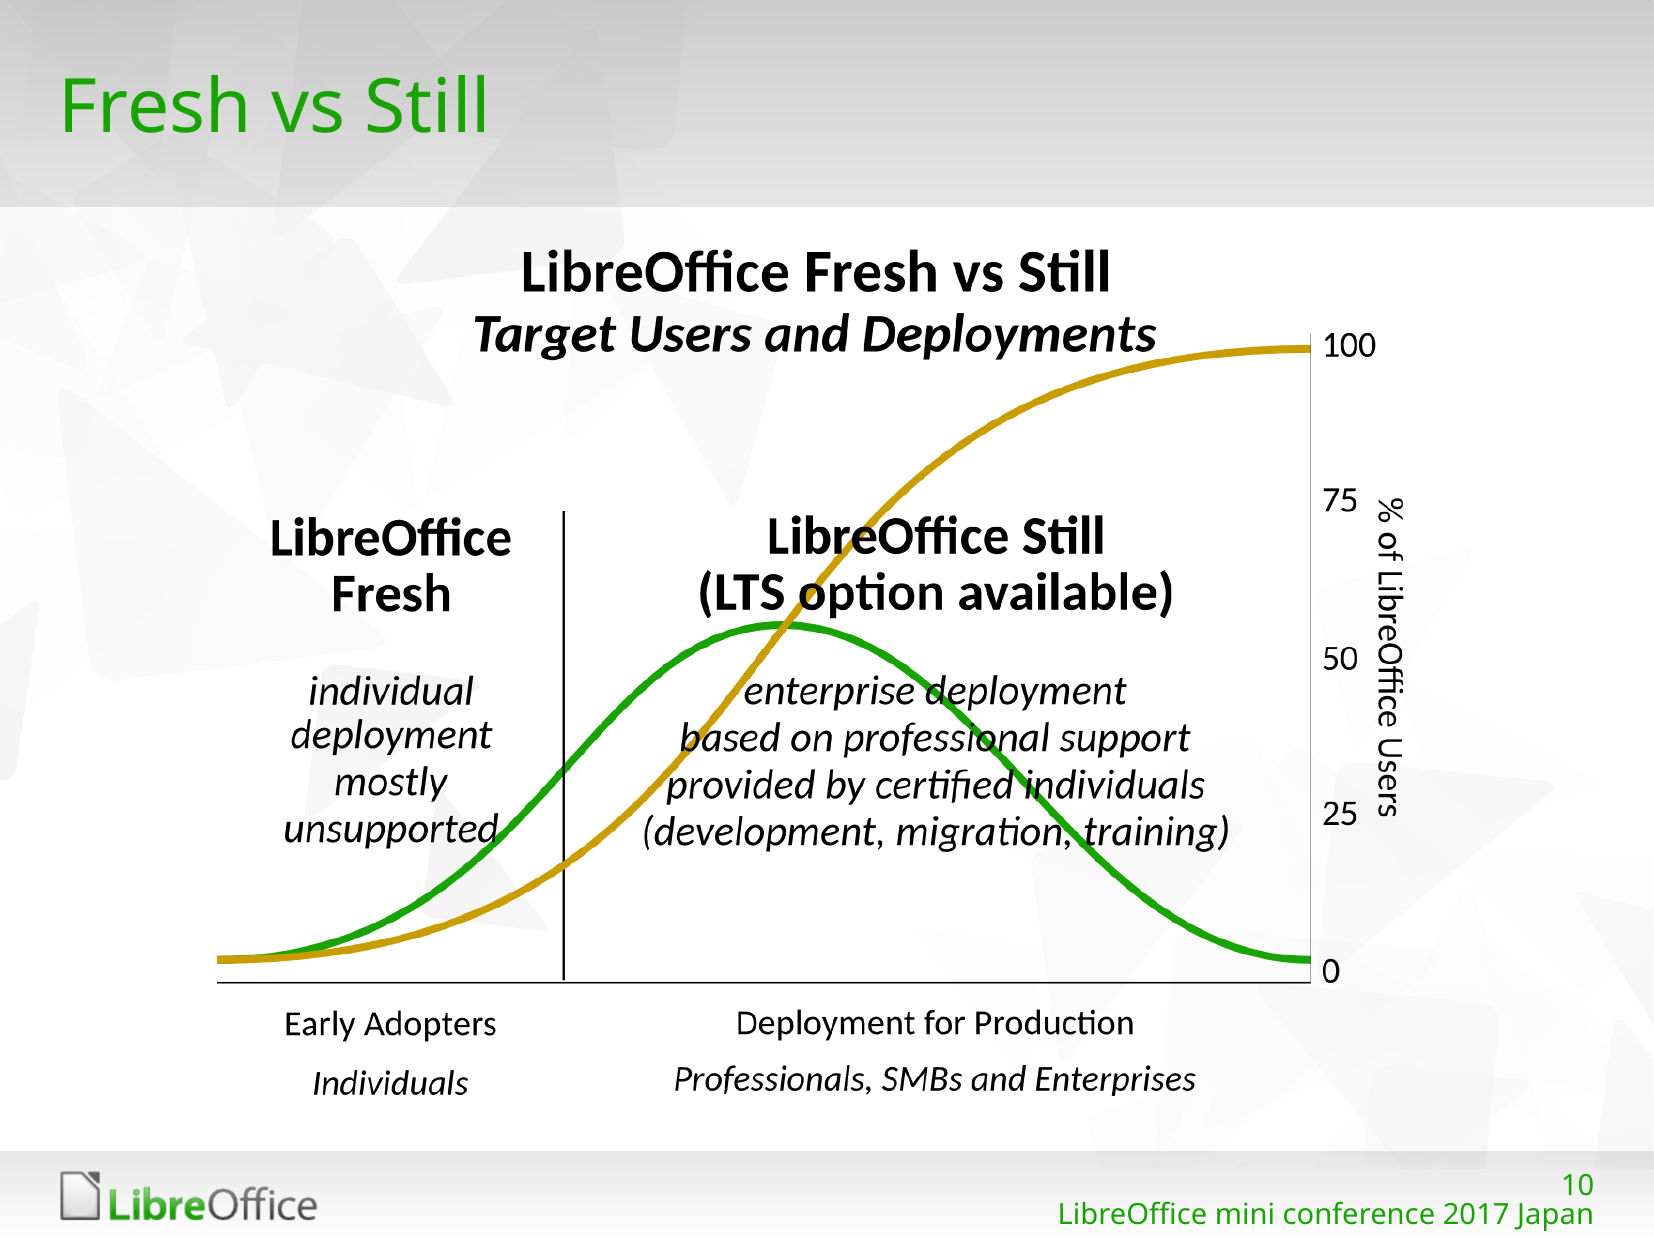

# Fresh vs Still
10
 LibreOffice mini conference 2017 Japan